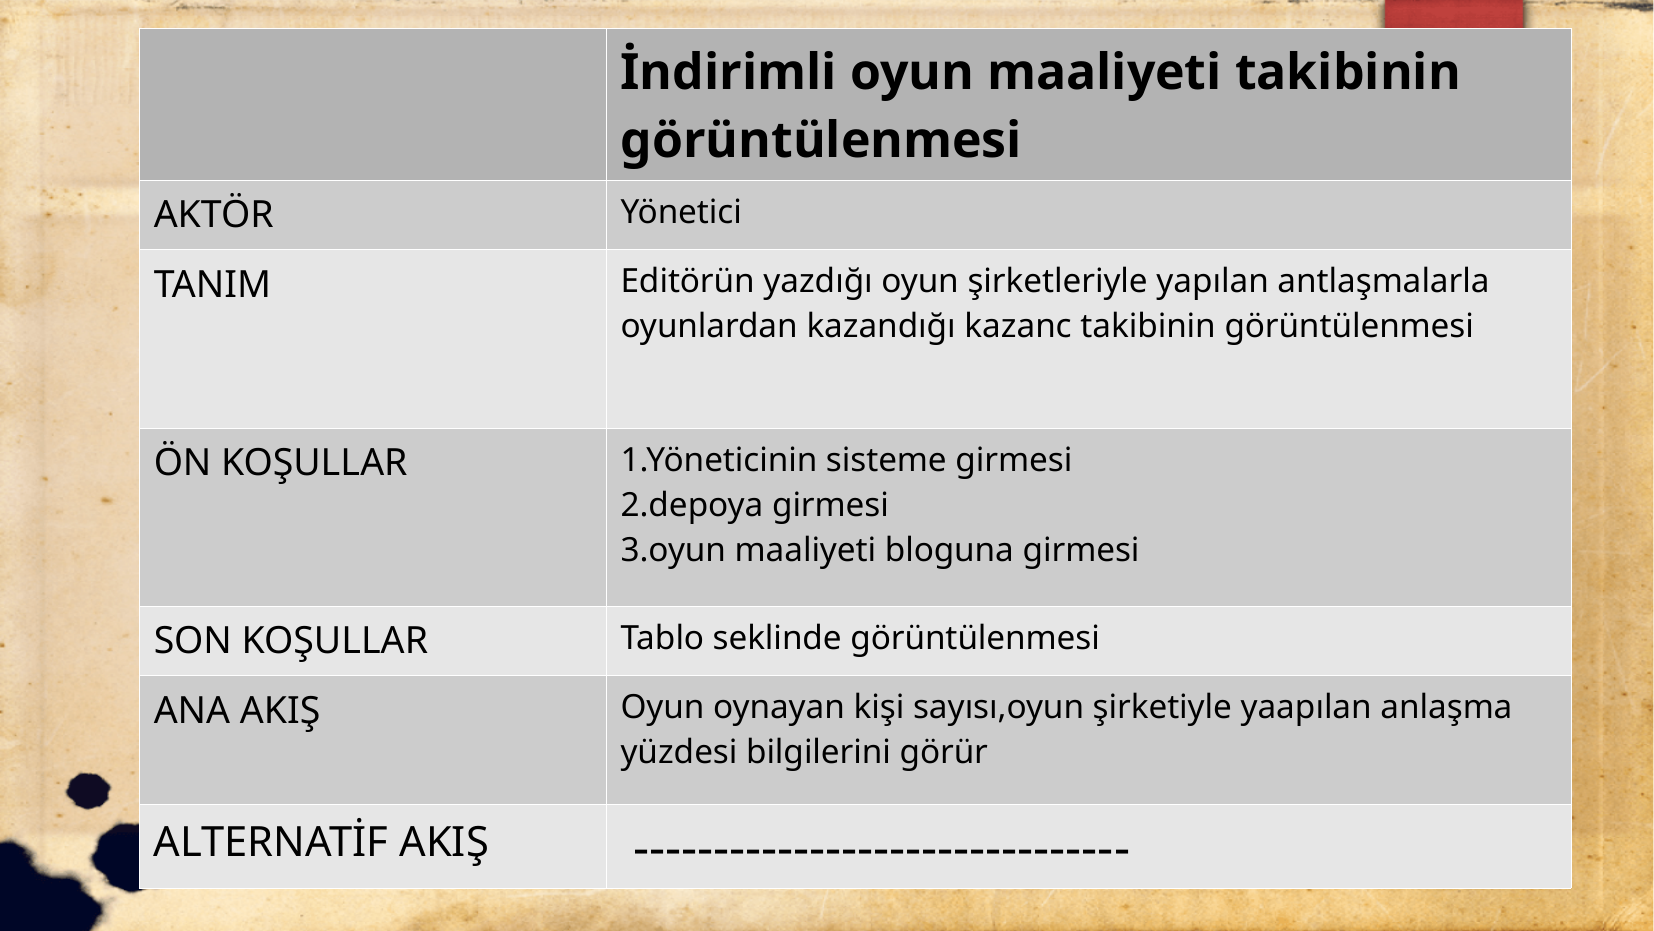

| | İndirimli oyun maaliyeti takibinin görüntülenmesi |
| --- | --- |
| AKTÖR | Yönetici |
| TANIM | Editörün yazdığı oyun şirketleriyle yapılan antlaşmalarla oyunlardan kazandığı kazanc takibinin görüntülenmesi |
| ÖN KOŞULLAR | 1.Yöneticinin sisteme girmesi 2.depoya girmesi 3.oyun maaliyeti bloguna girmesi |
| SON KOŞULLAR | Tablo seklinde görüntülenmesi |
| ANA AKIŞ | Oyun oynayan kişi sayısı,oyun şirketiyle yaapılan anlaşma yüzdesi bilgilerini görür |
| ALTERNATİF AKIŞ | ------------------------------- |